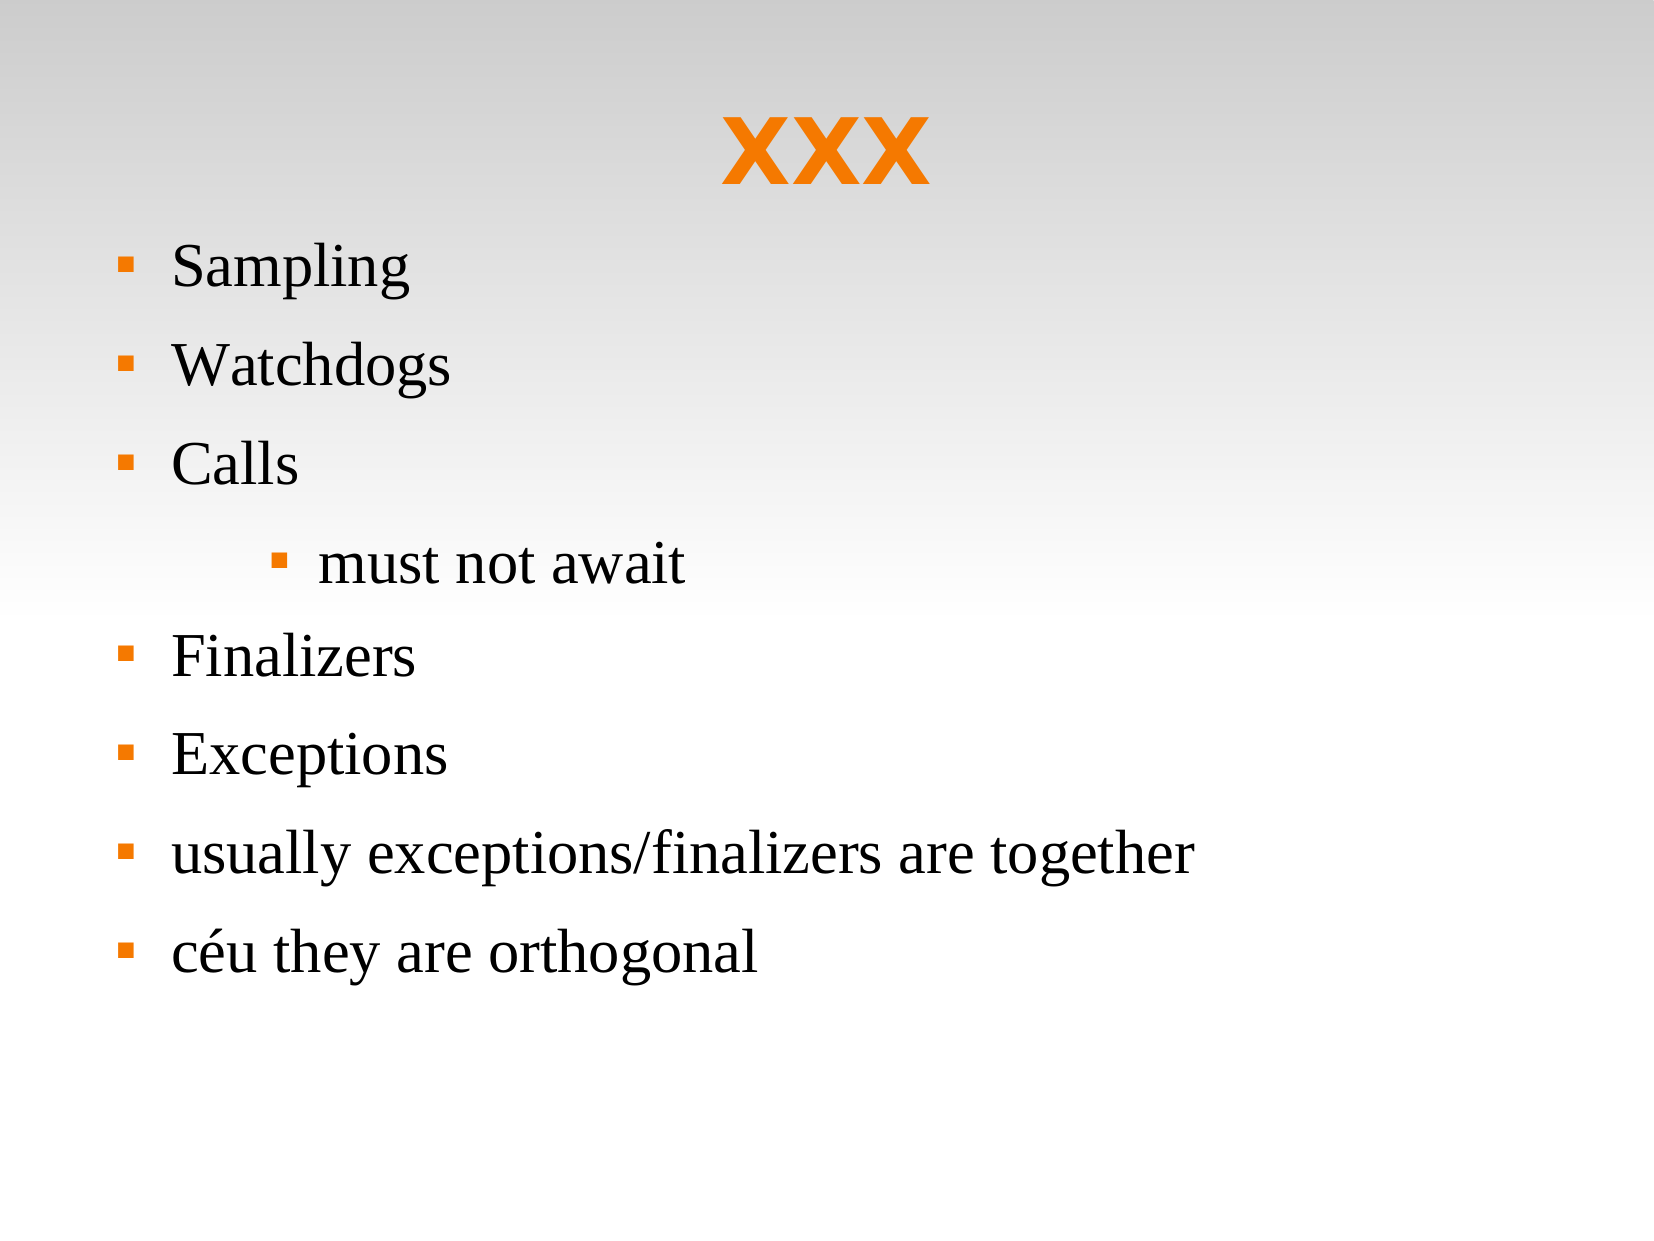

# XXX
Sampling
Watchdogs
Calls
must not await
Finalizers
Exceptions
usually exceptions/finalizers are together
céu they are orthogonal